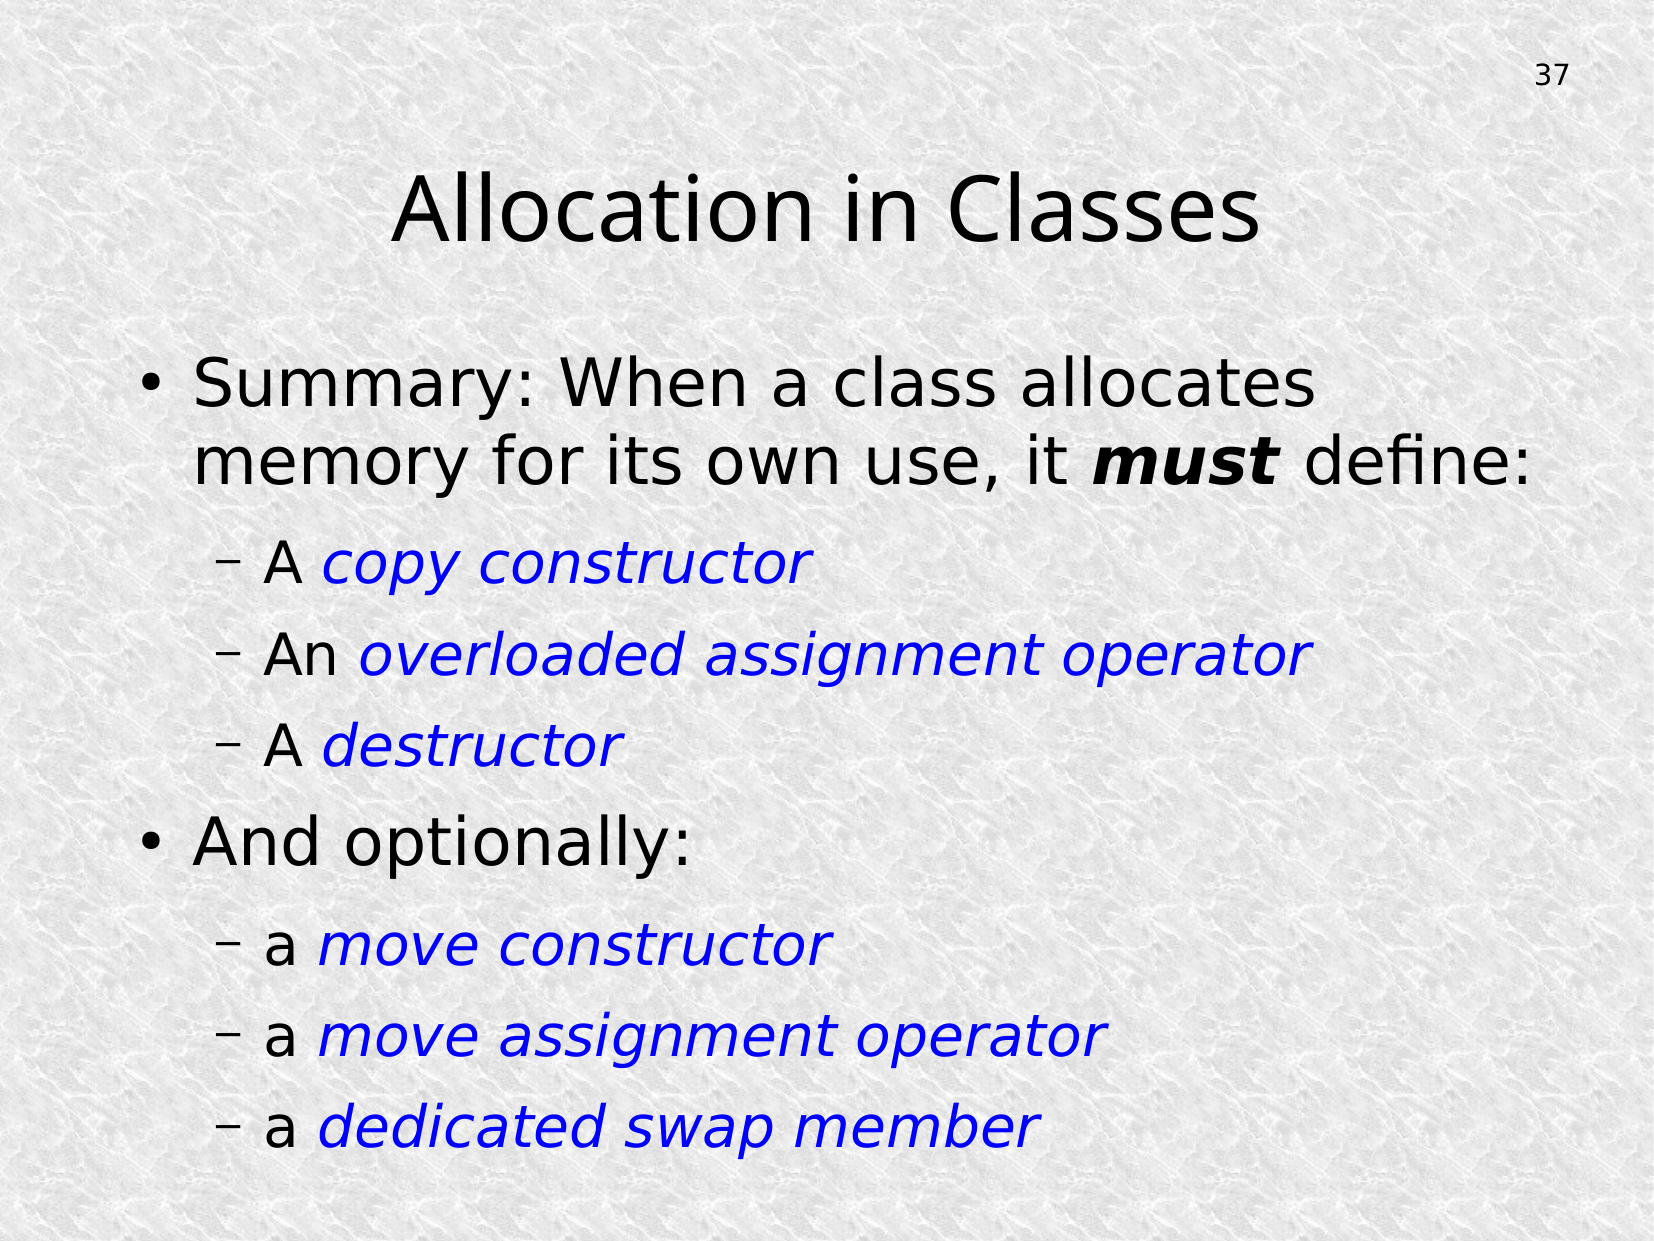

37
# Allocation in Classes
Summary: When a class allocates memory for its own use, it must define:
A copy constructor
An overloaded assignment operator
A destructor
And optionally:
a move constructor
a move assignment operator
a dedicated swap member